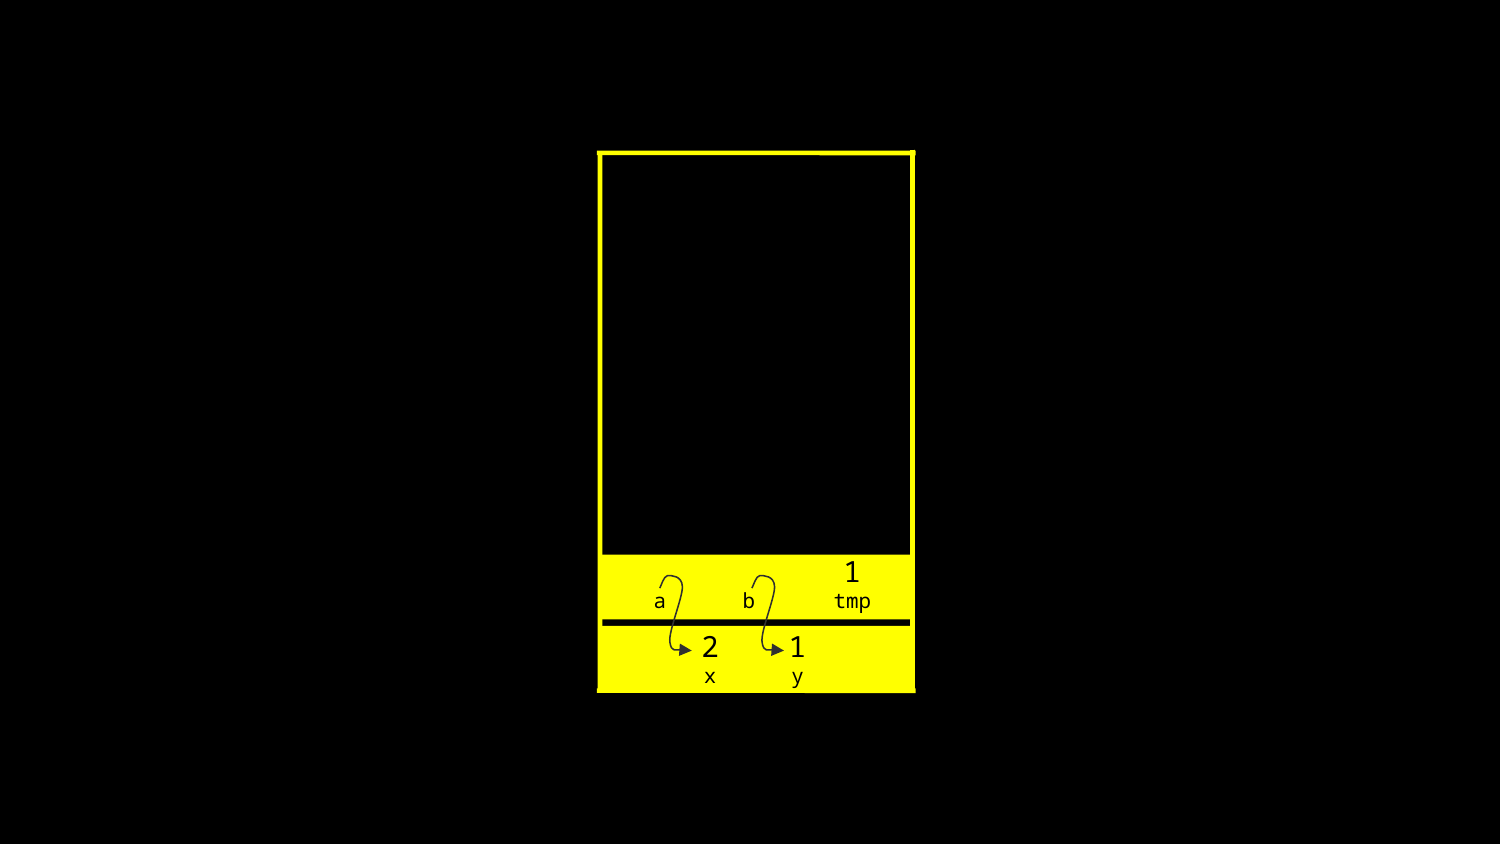

a
b
1
tmp
2
x
1
y